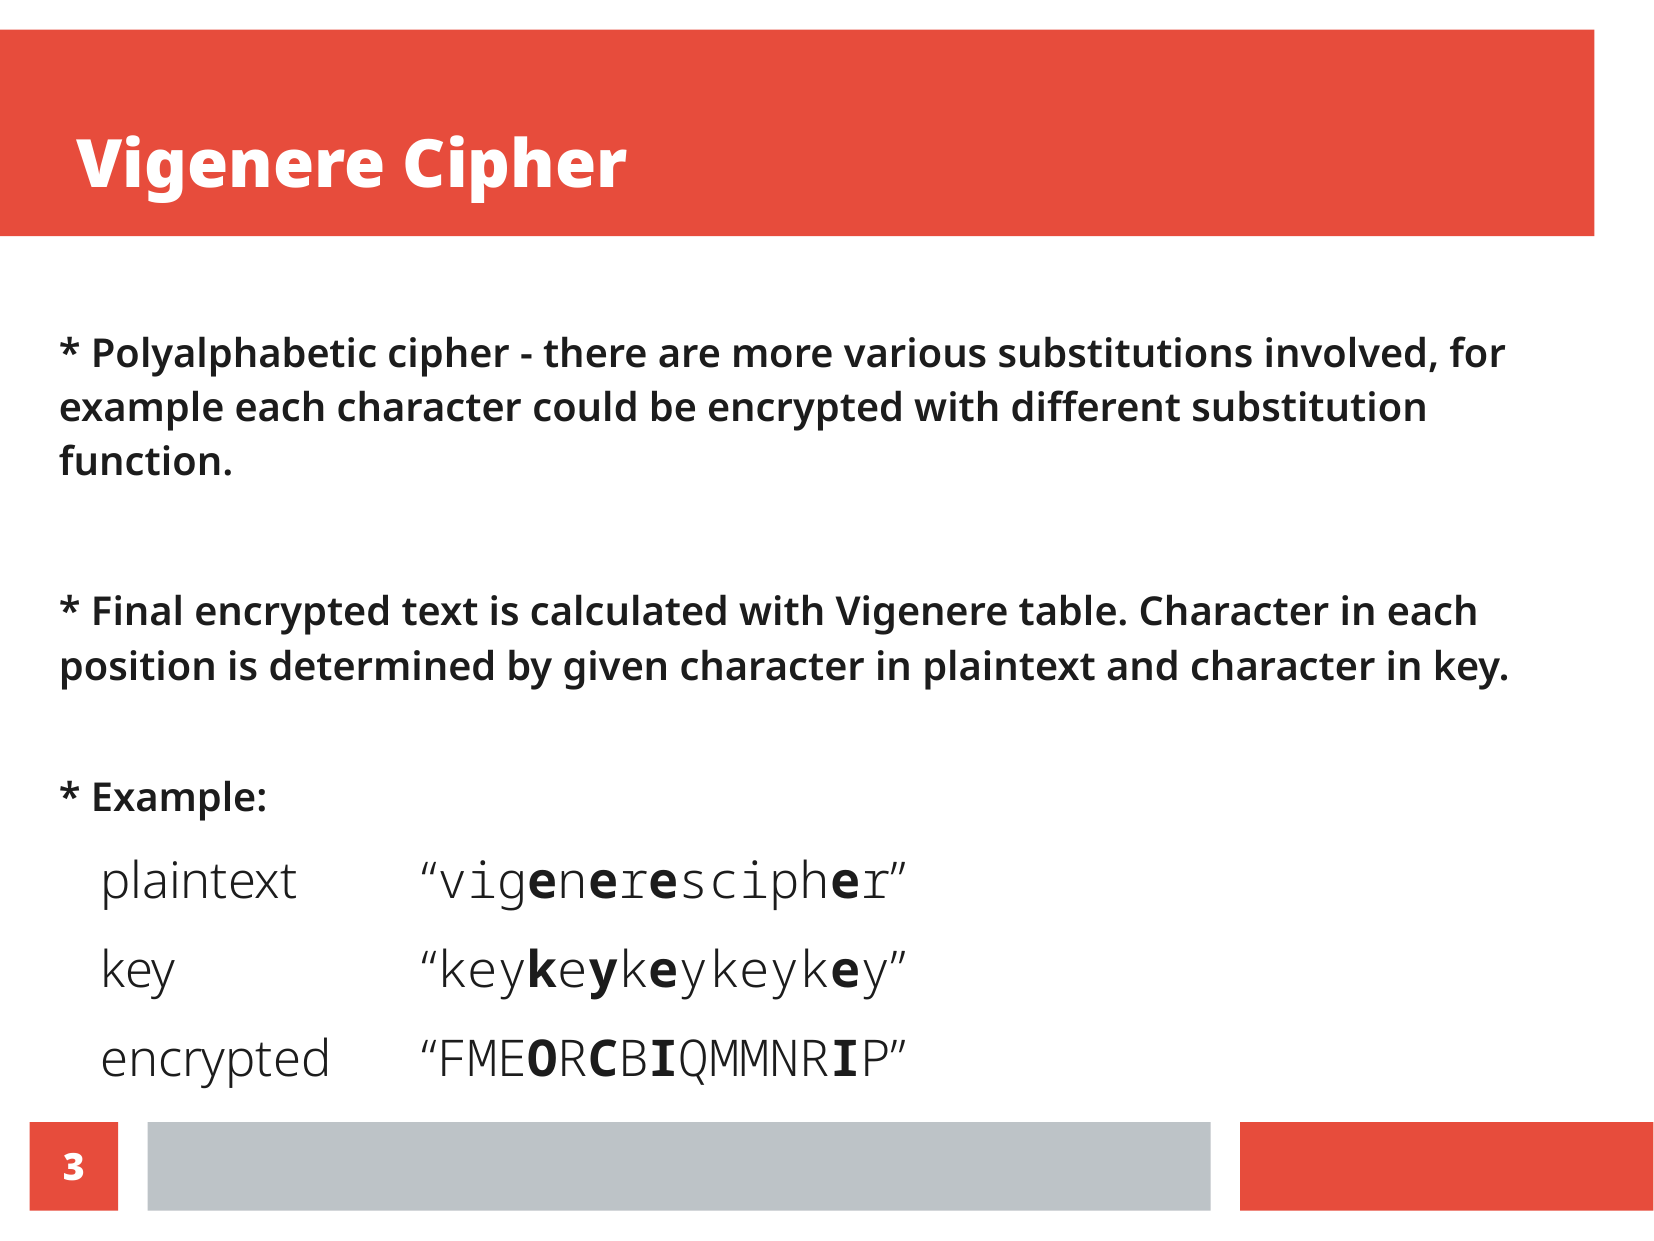

# Vigenere Cipher
* Polyalphabetic cipher - there are more various substitutions involved, for example each character could be encrypted with different substitution function.
* Final encrypted text is calculated with Vigenere table. Character in each position is determined by given character in plaintext and character in key.
* Example:
plaintext 	 	“vigenerescipher”
key 				 		“keykeykeykeykey”
encrypted 	“FMEORCBIQMMNRIP”
3